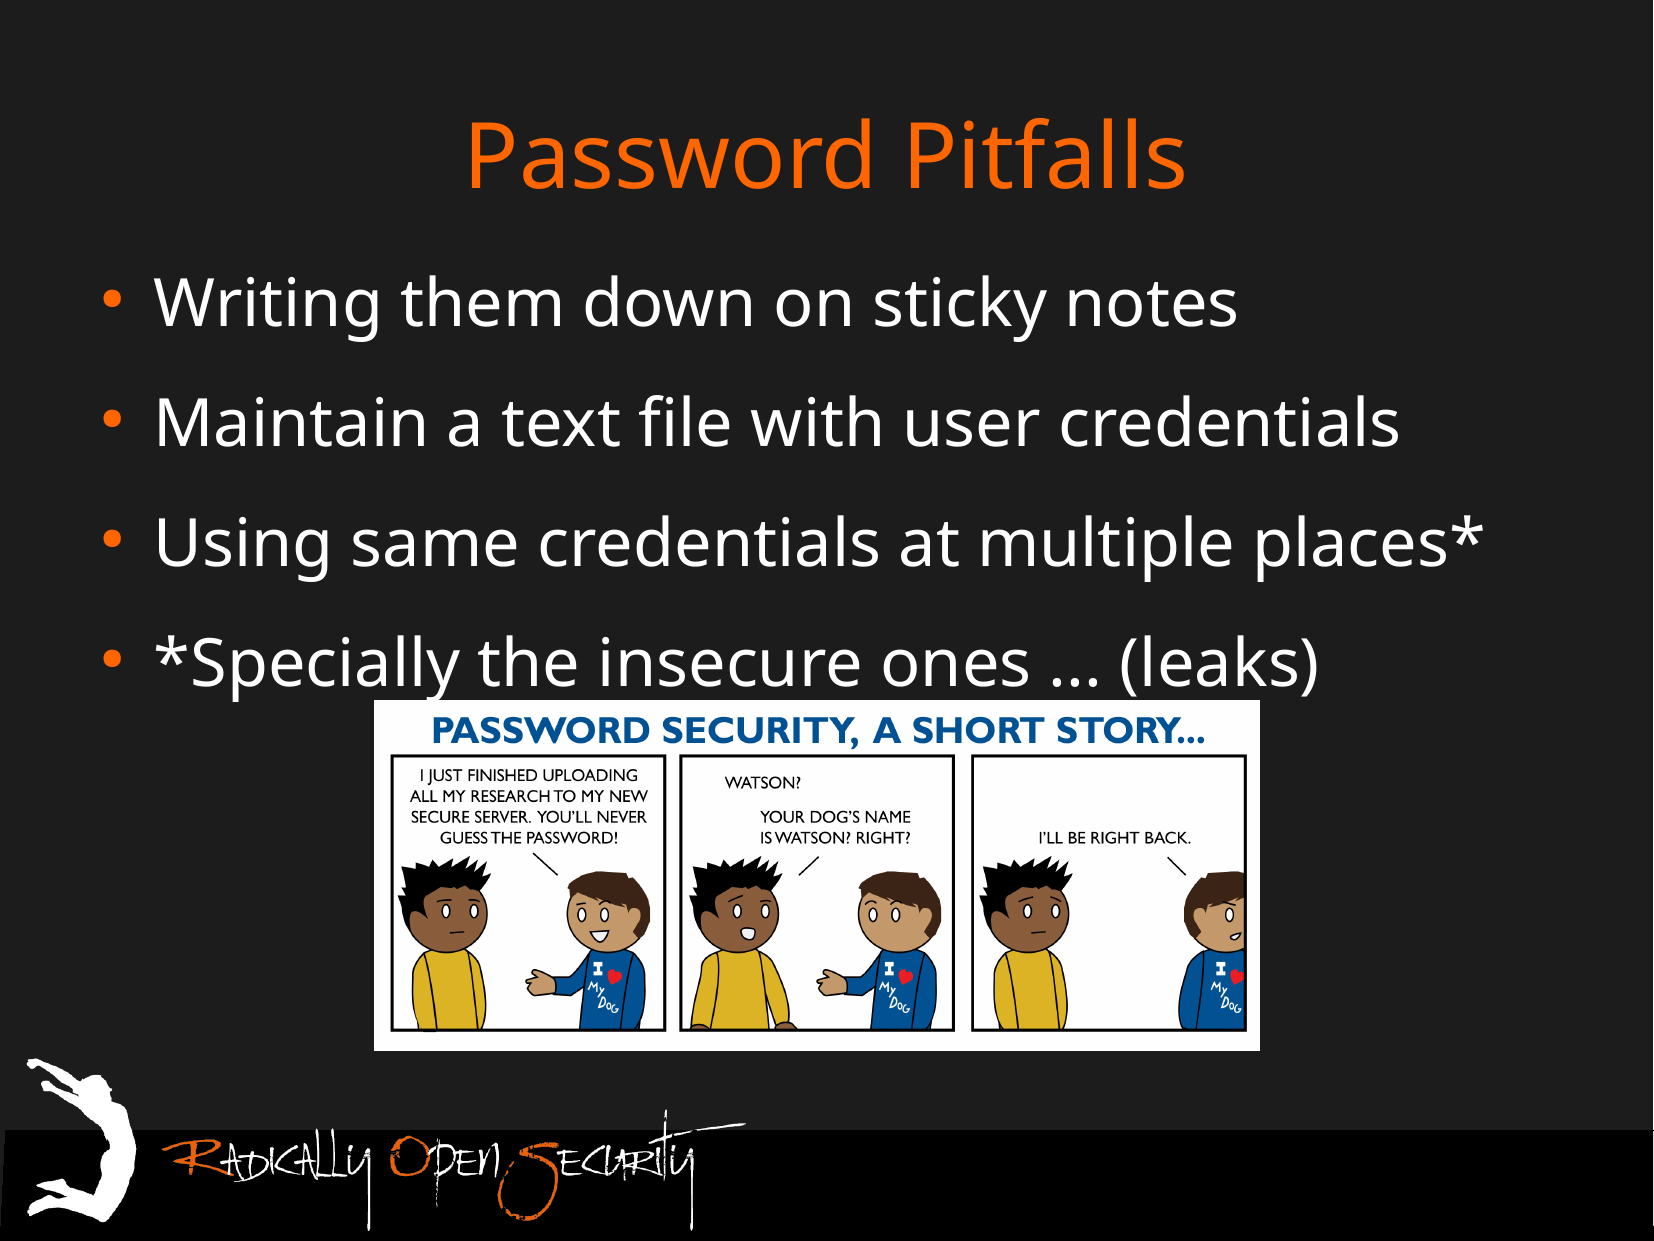

# Password Pitfalls
Writing them down on sticky notes
Maintain a text file with user credentials
Using same credentials at multiple places*
*Specially the insecure ones ... (leaks)